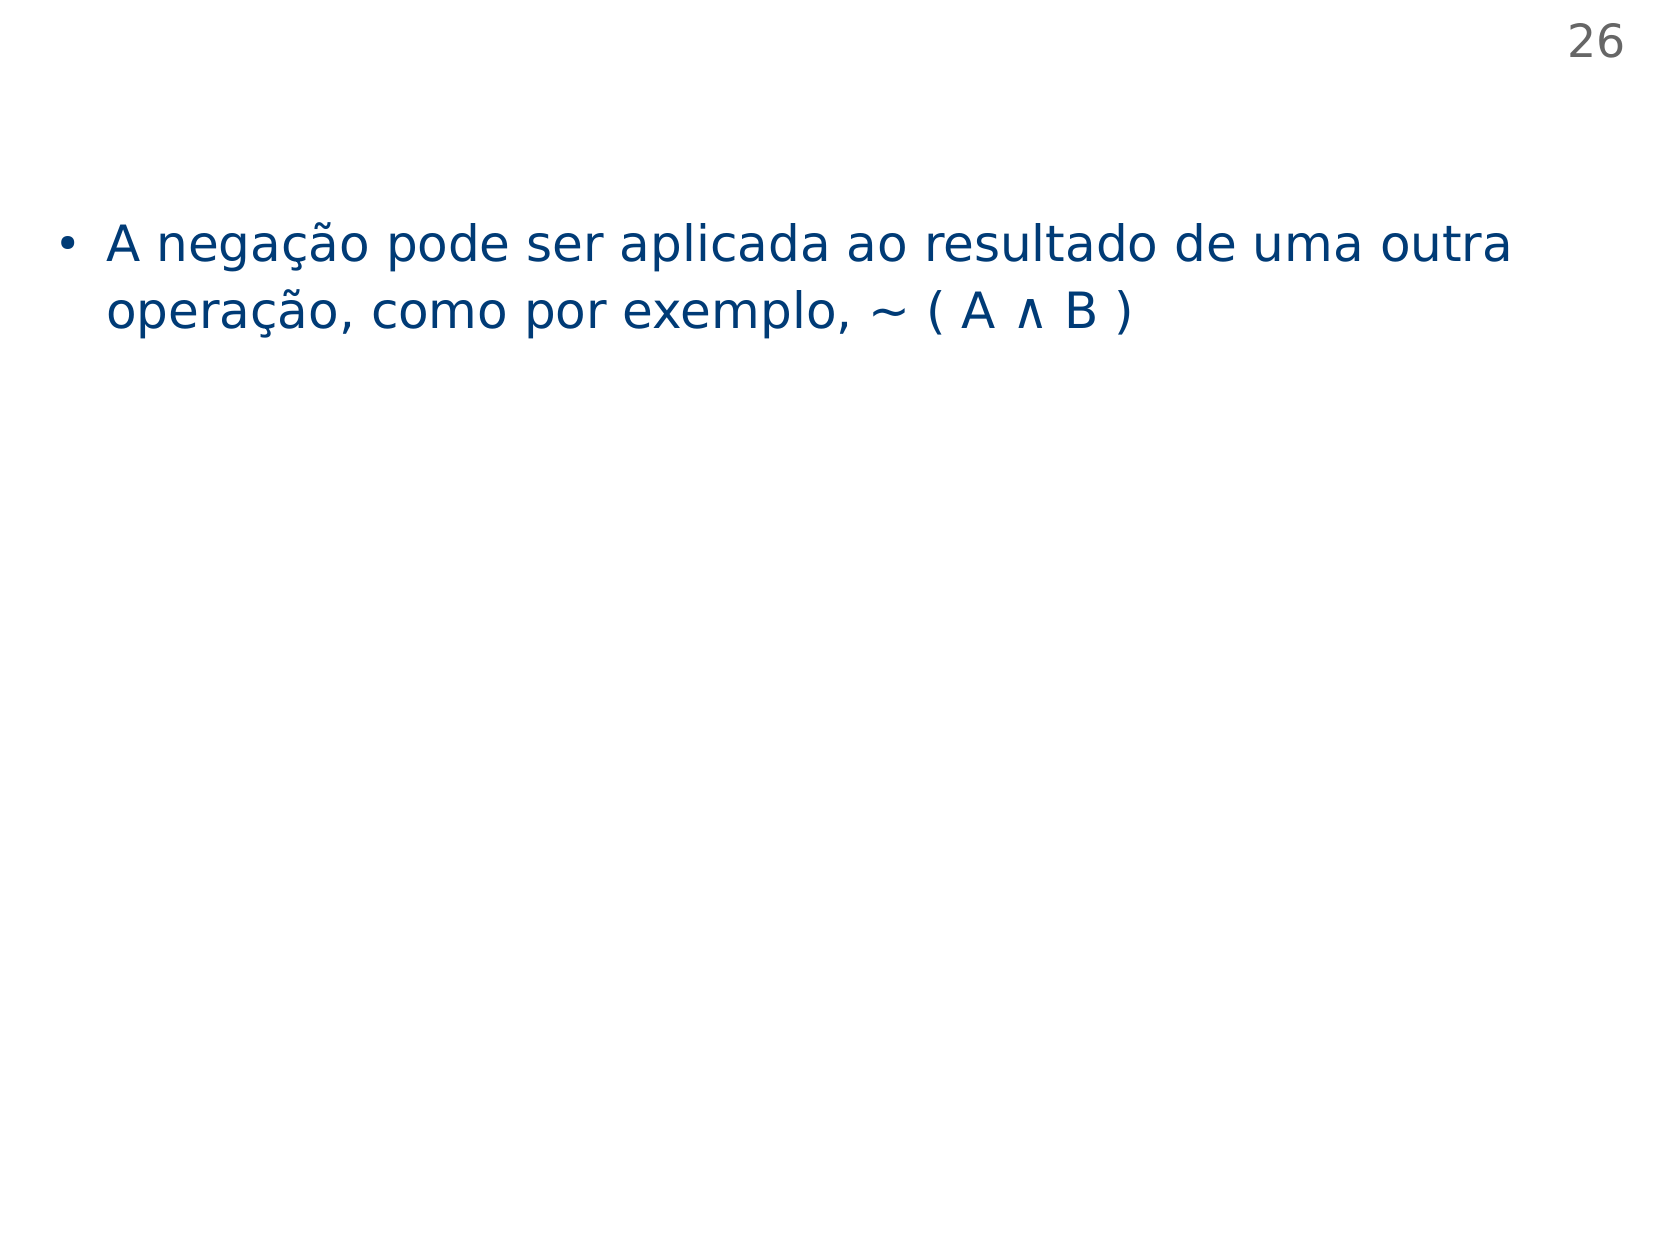

26
#
A negação pode ser aplicada ao resultado de uma outra operação, como por exemplo, ∼ ( A ∧ B )